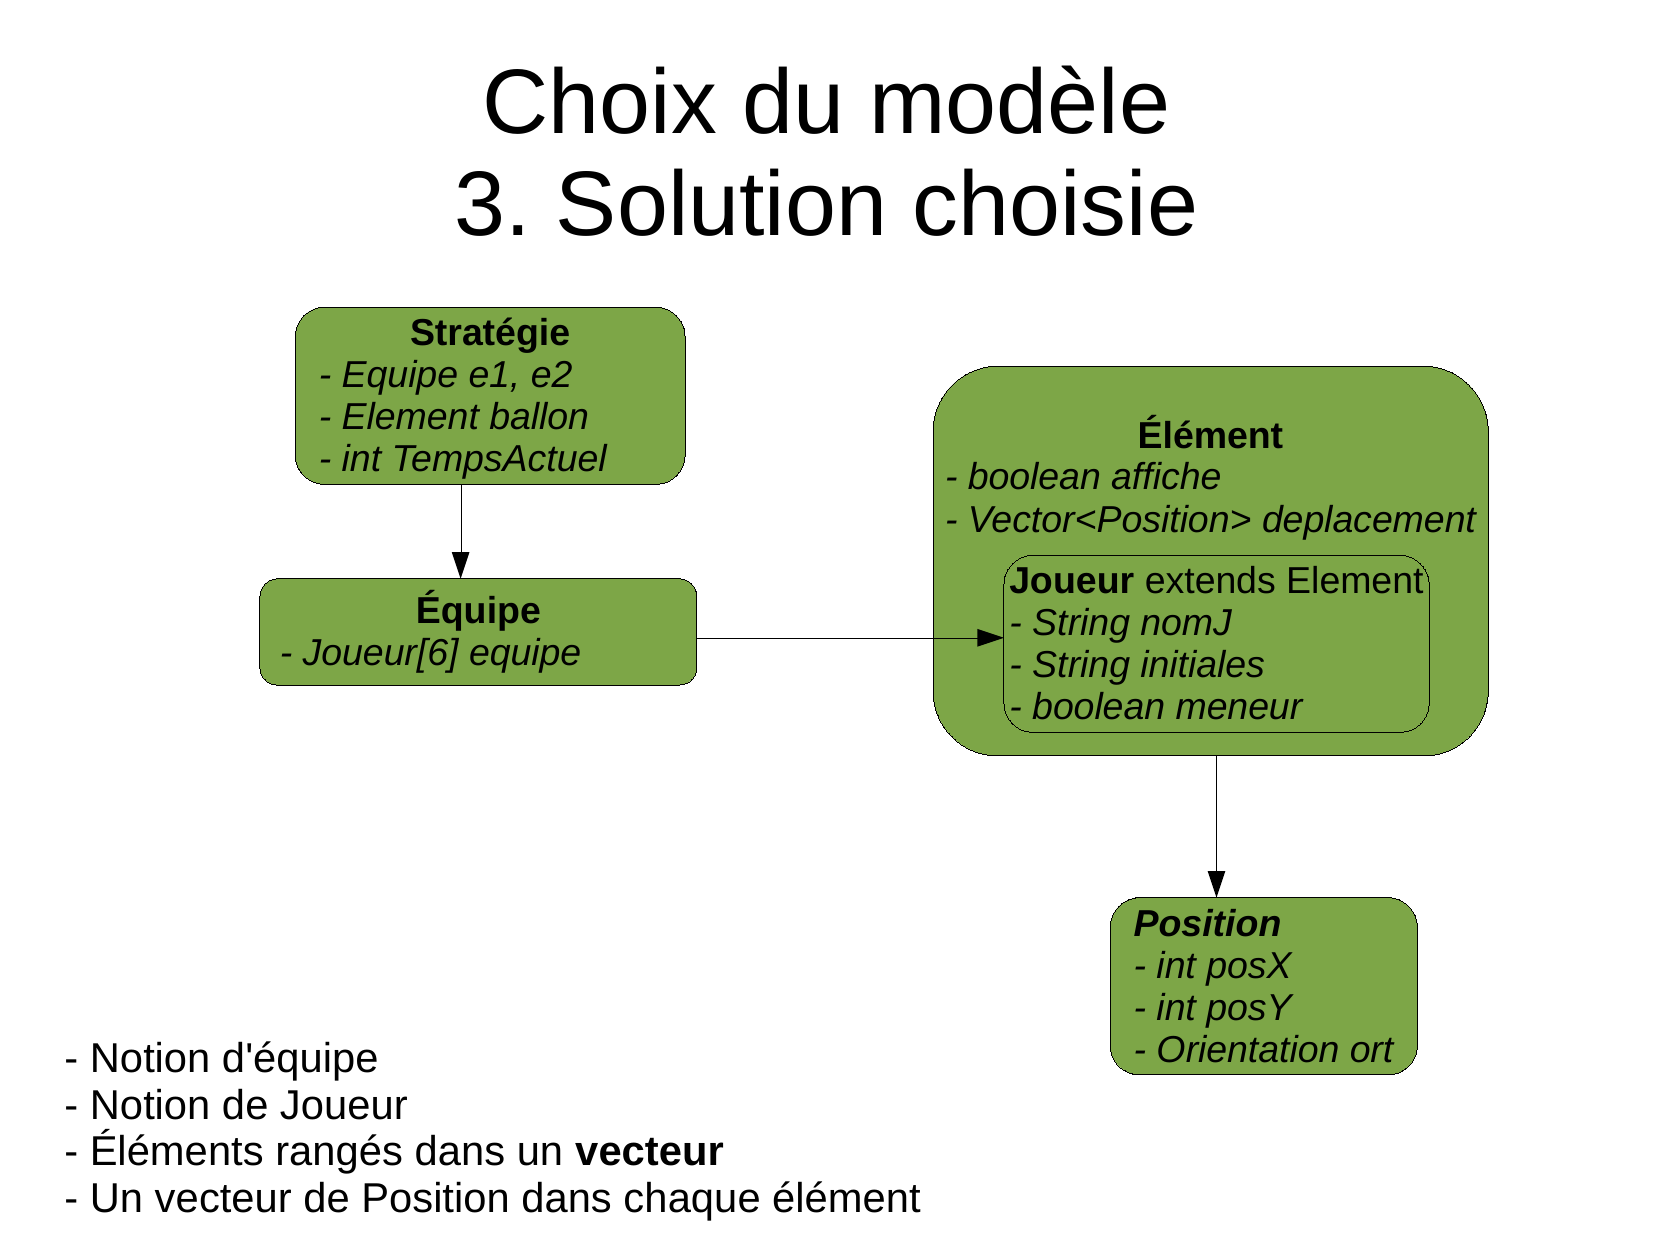

# Choix du modèle 3. Solution choisie
Stratégie
- Equipe e1, e2
- Element ballon
- int TempsActuel
Élément
- boolean affiche
- Vector<Position> deplacement
Joueur extends Element
- String nomJ
- String initiales
- boolean meneur
Équipe
- Joueur[6] equipe
Position
- int posX
- int posY
- Orientation ort
- Notion d'équipe
- Notion de Joueur
- Éléments rangés dans un vecteur
- Un vecteur de Position dans chaque élément